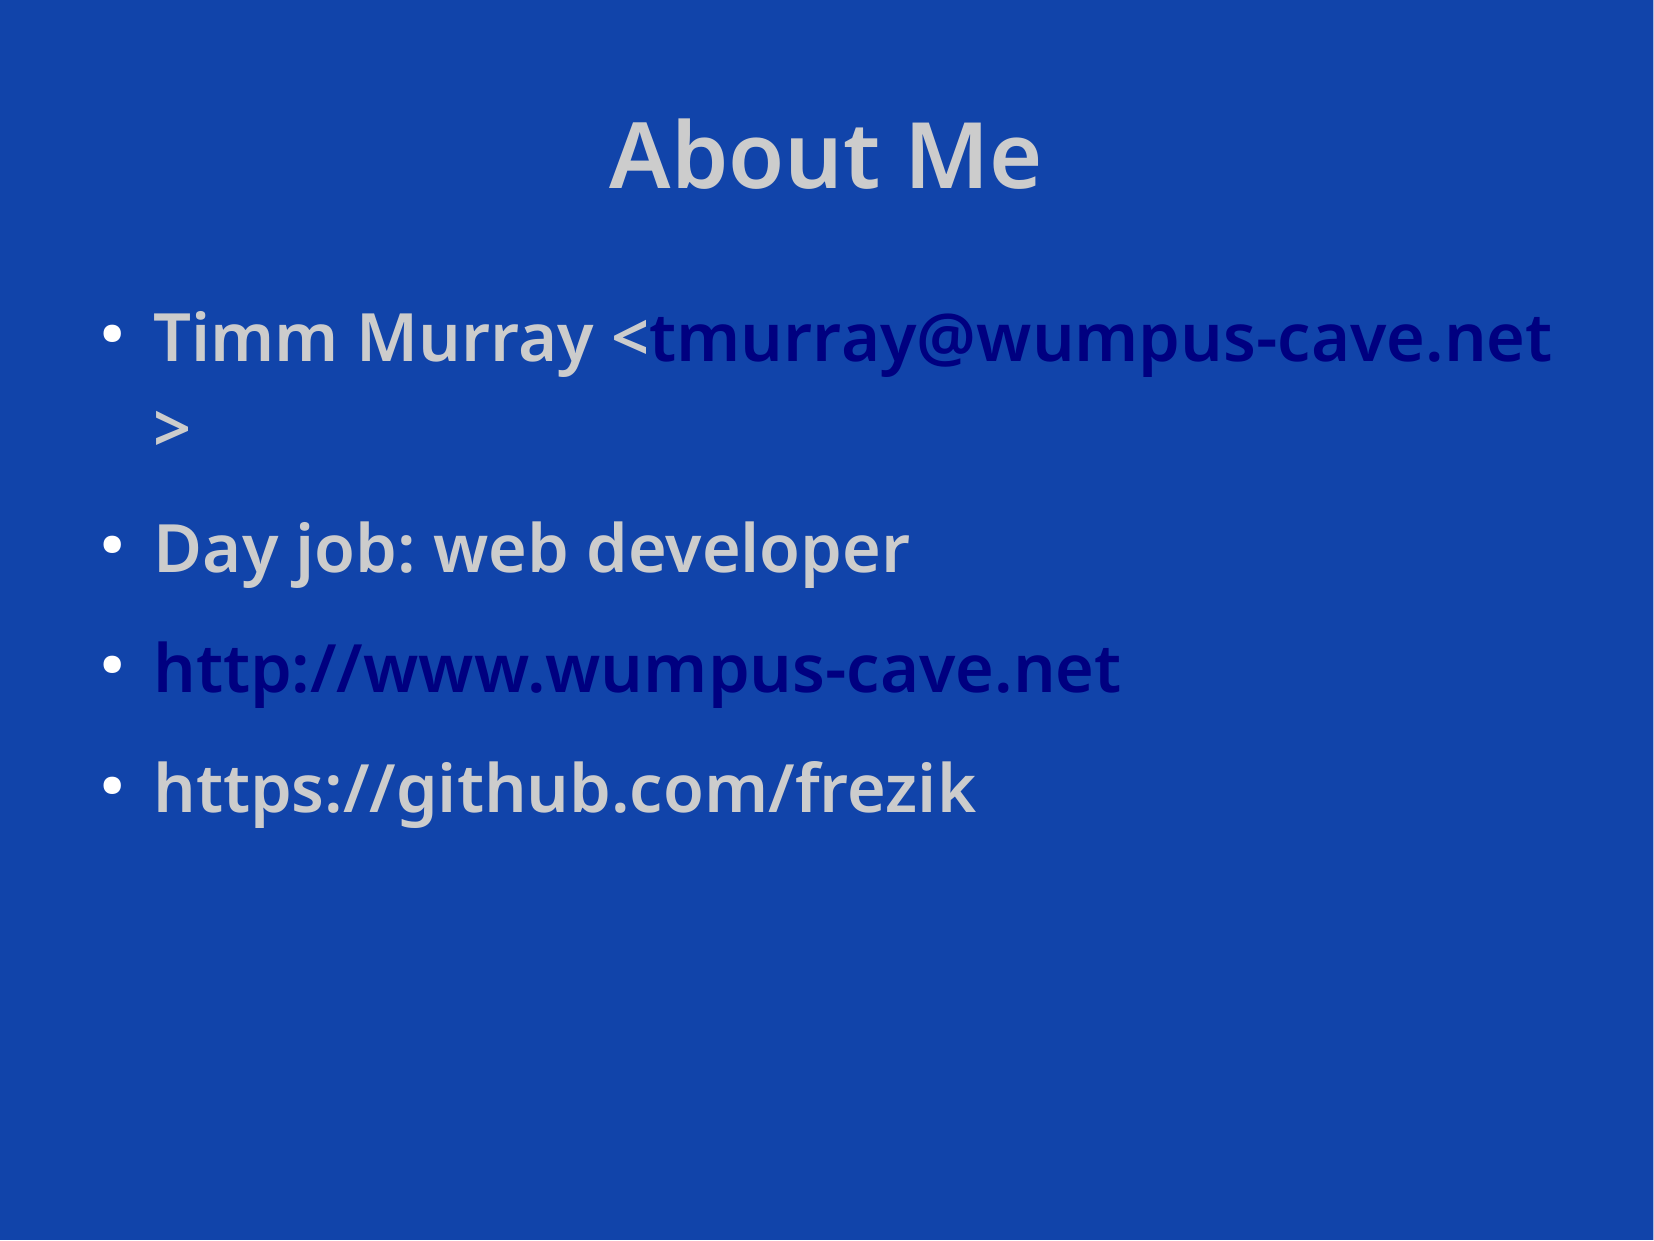

# About Me
Timm Murray <tmurray@wumpus-cave.net>
Day job: web developer
http://www.wumpus-cave.net
https://github.com/frezik